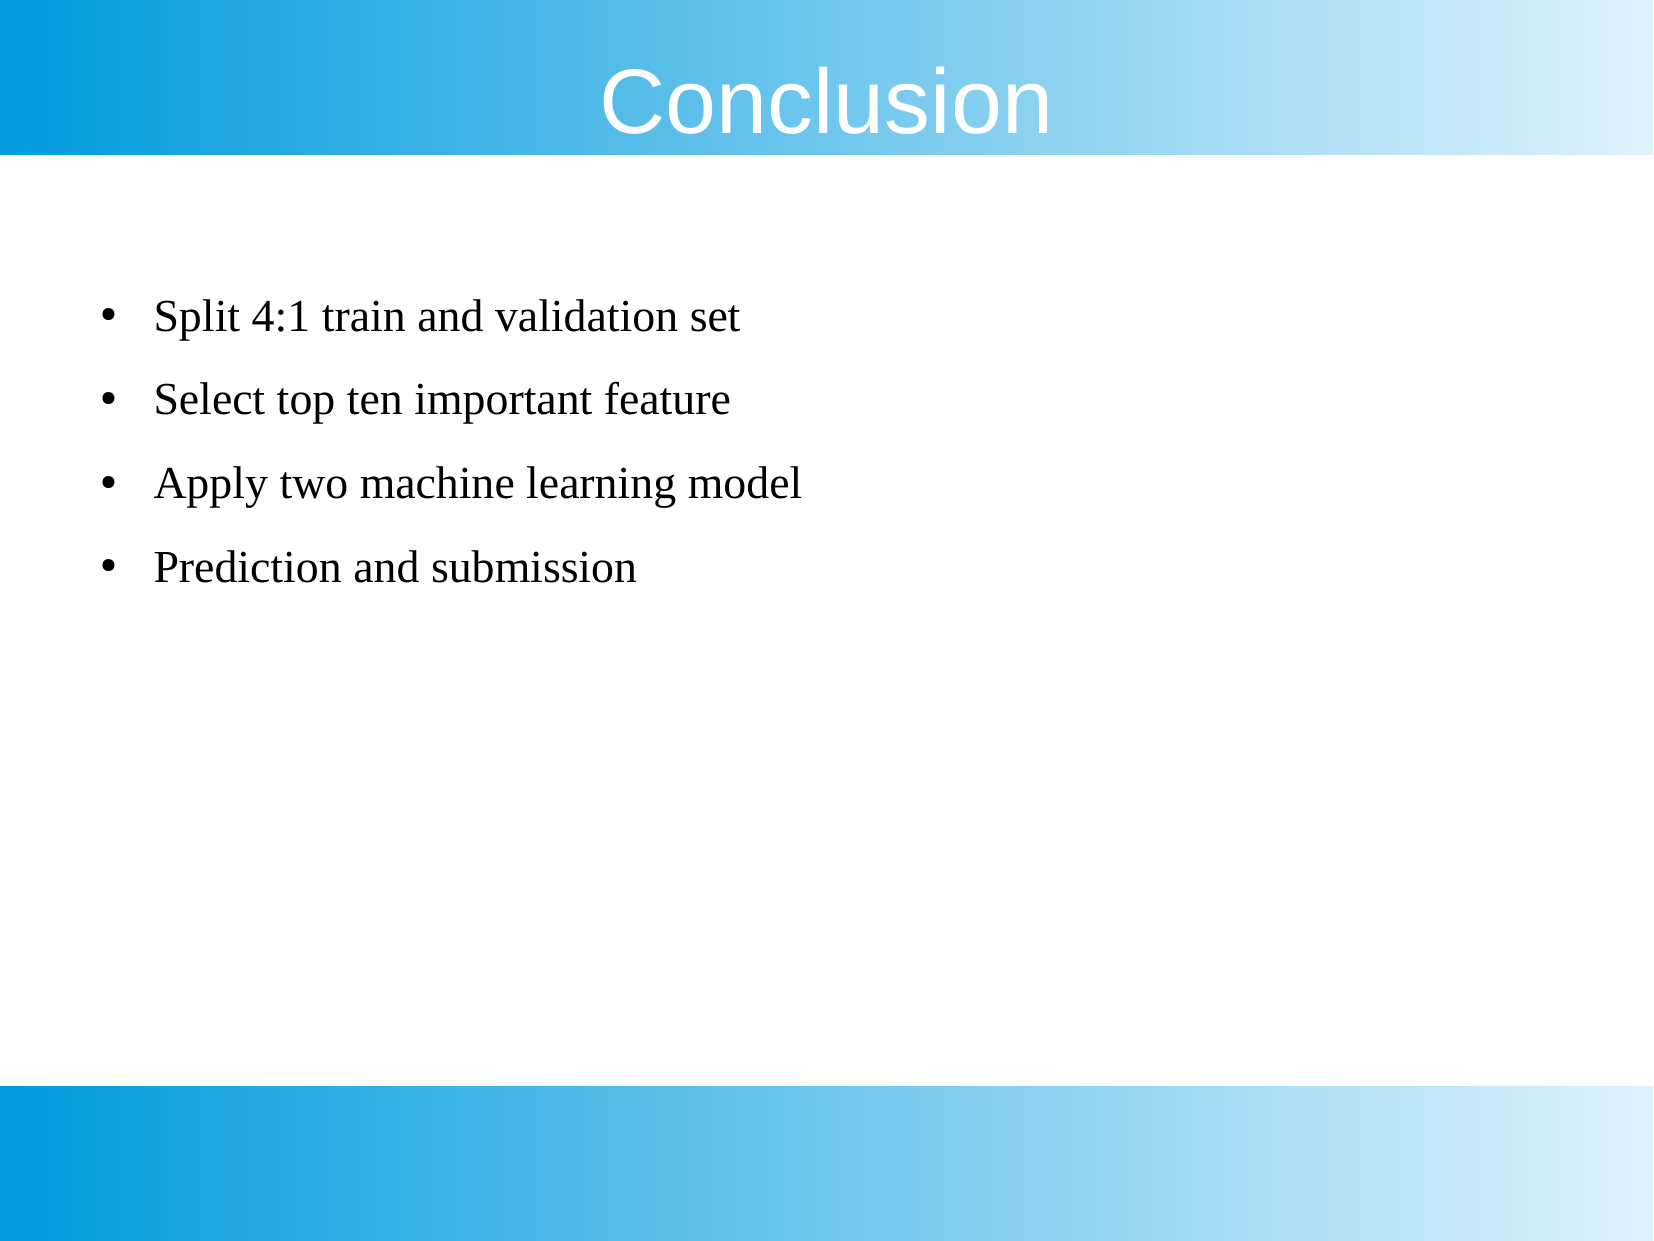

# Conclusion
Split 4:1 train and validation set
Select top ten important feature
Apply two machine learning model
Prediction and submission